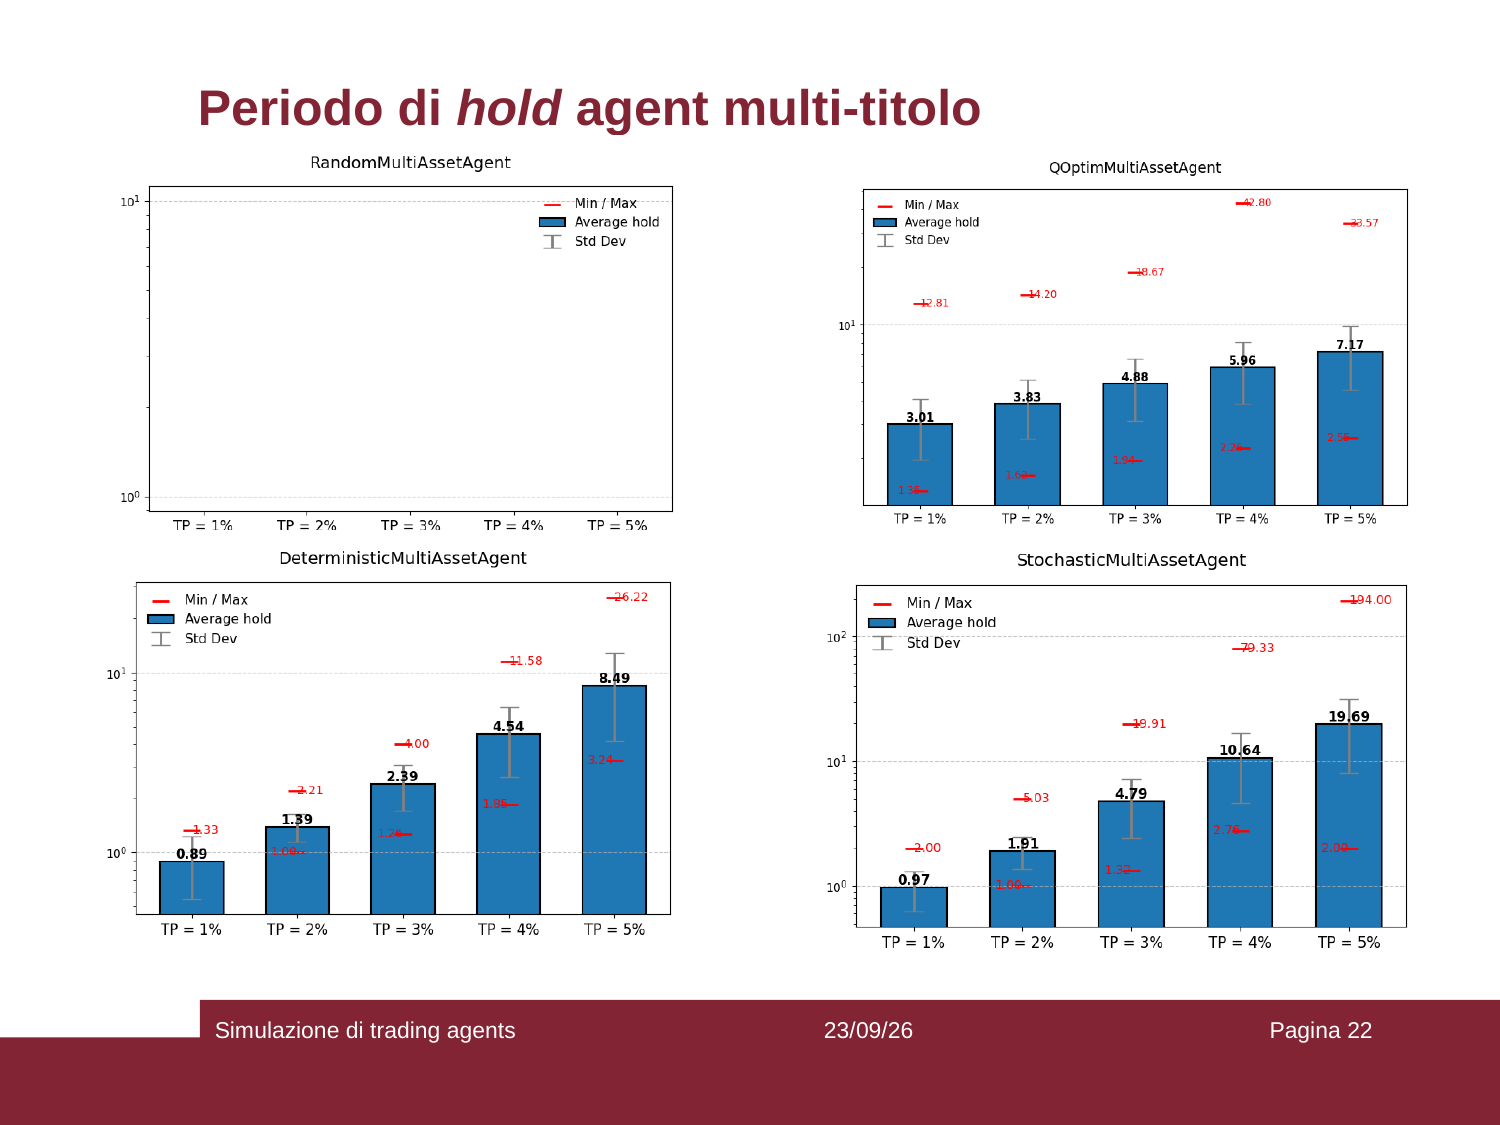

# Periodo di hold agent multi-titolo
Simulazione di trading agents
22